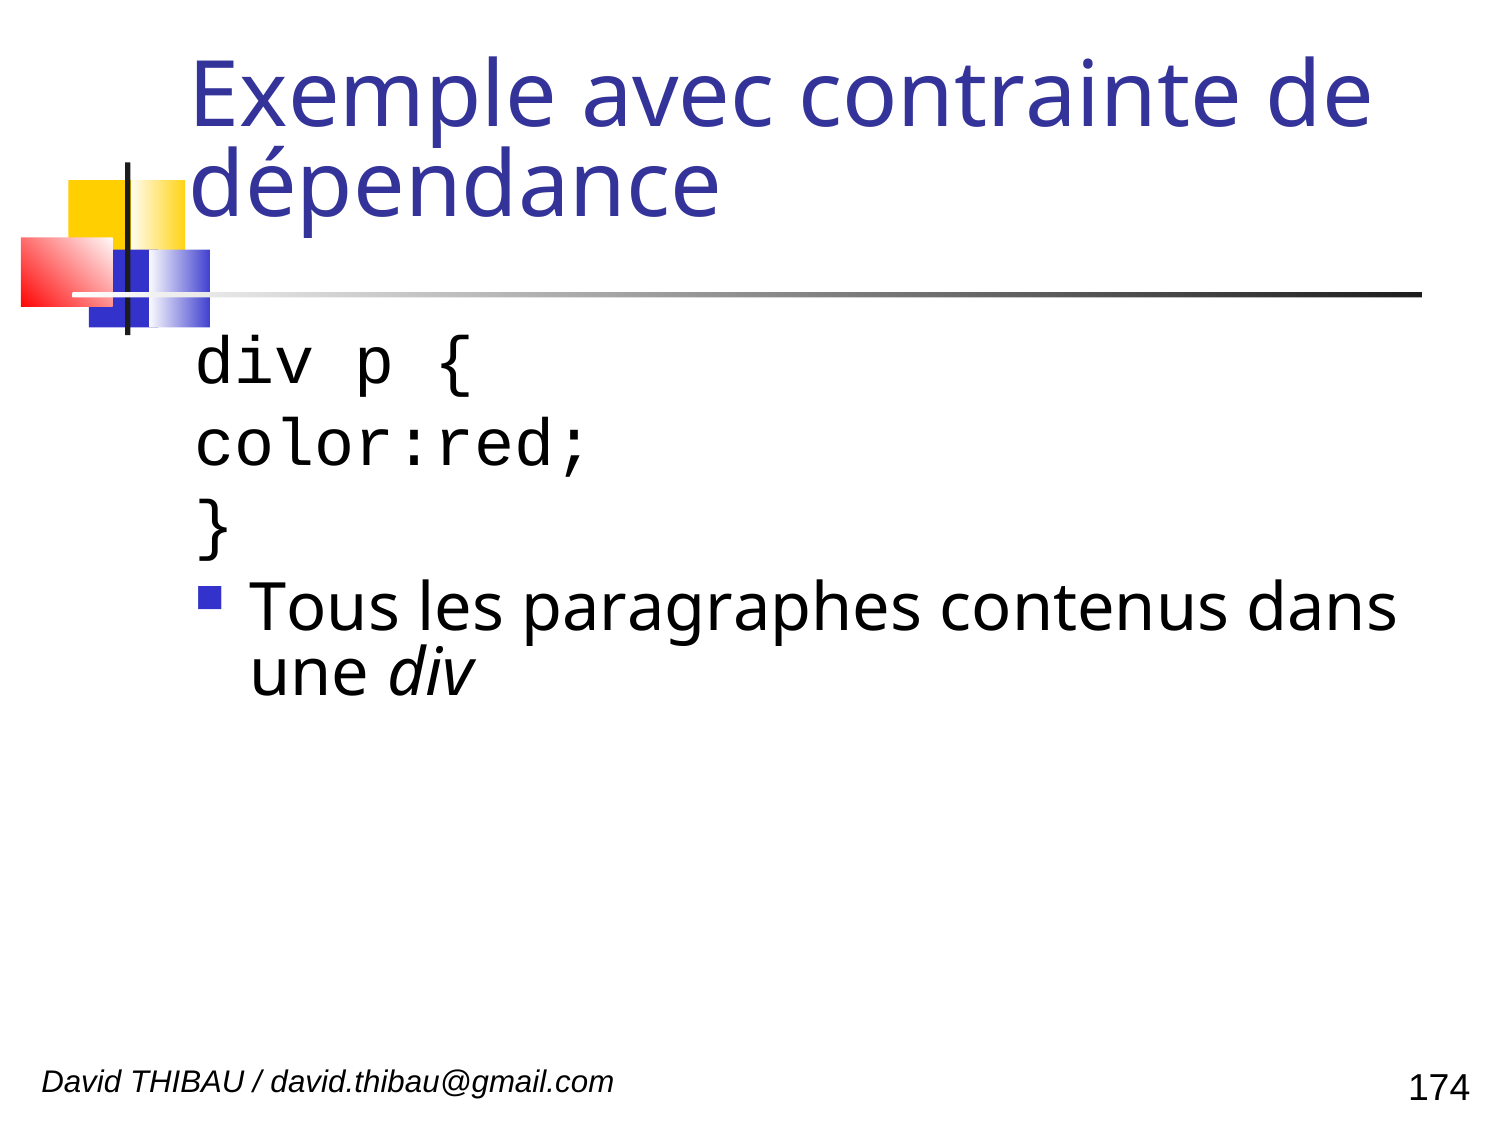

# Exemple avec contrainte de dépendance
div p {
color:red;
}
Tous les paragraphes contenus dans une div